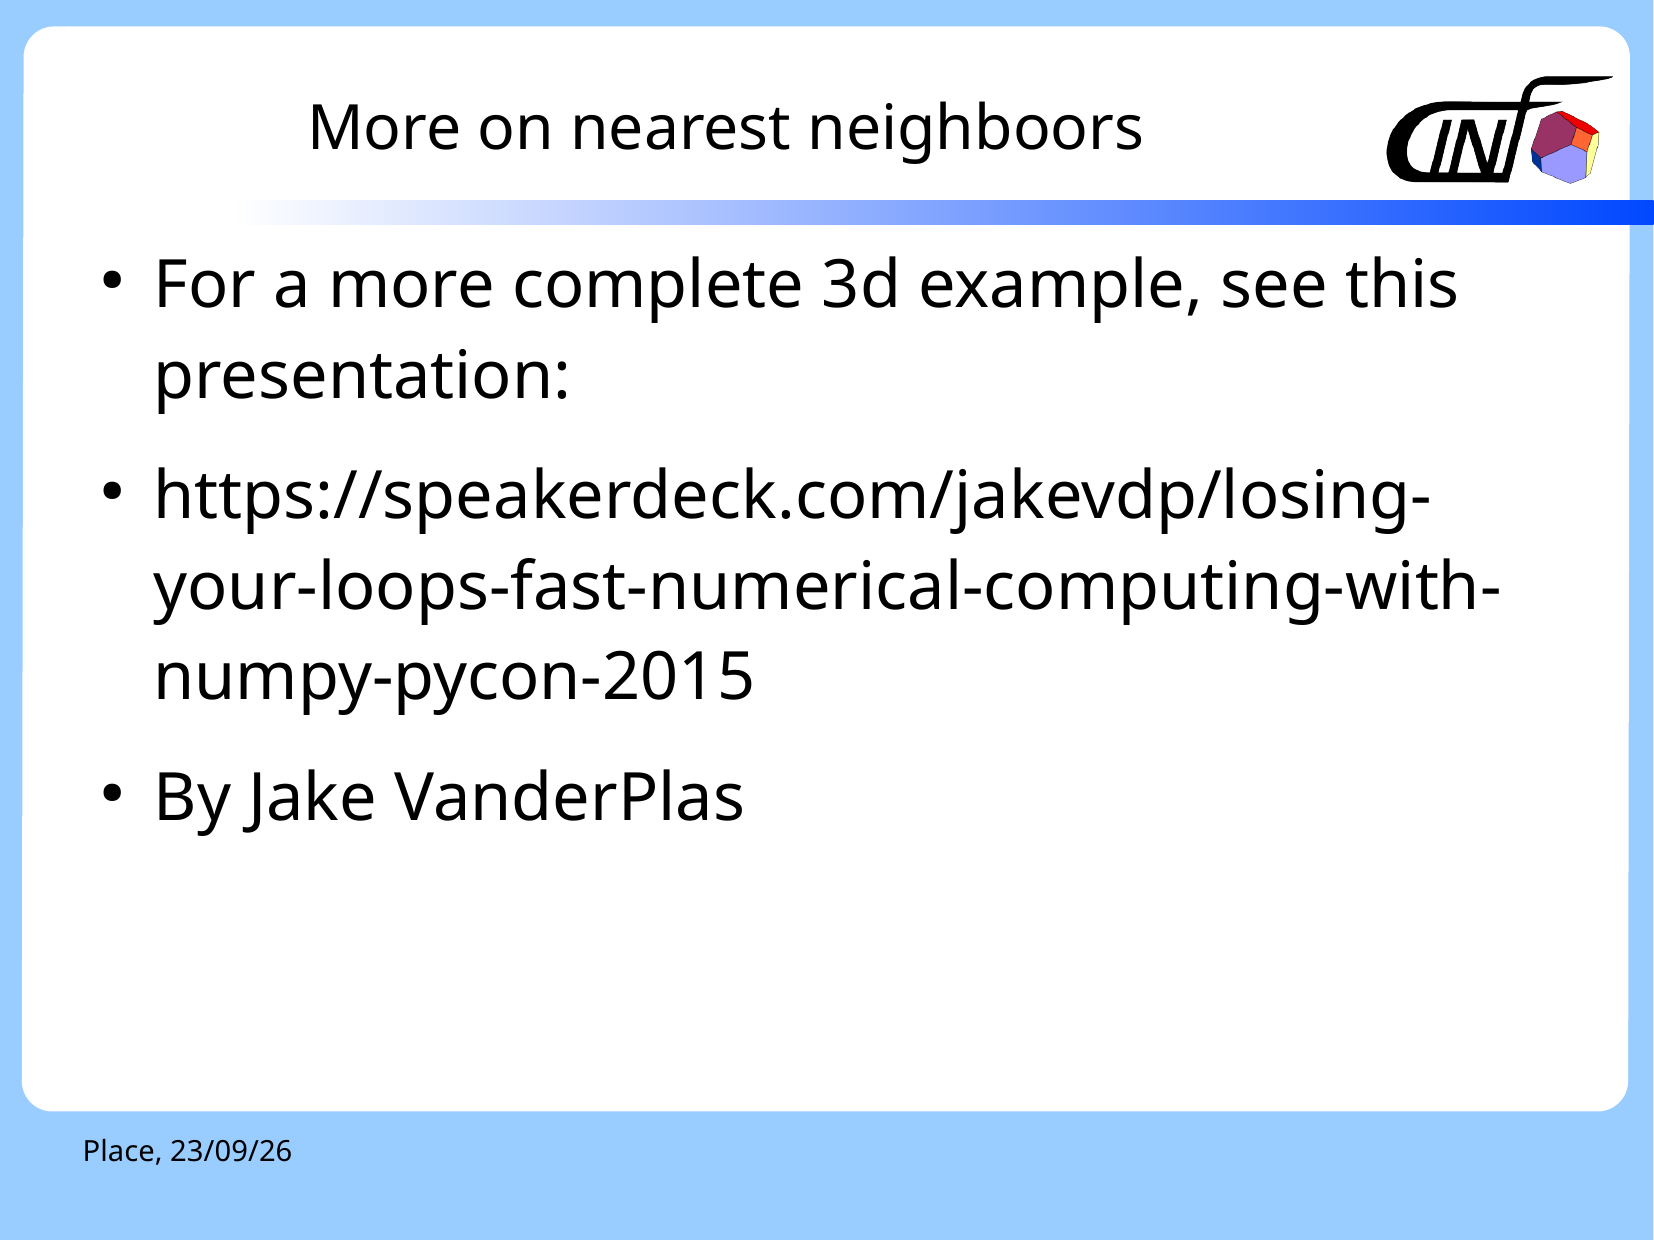

# More on nearest neighboors
For a more complete 3d example, see this presentation:
https://speakerdeck.com/jakevdp/losing-your-loops-fast-numerical-computing-with-numpy-pycon-2015
By Jake VanderPlas